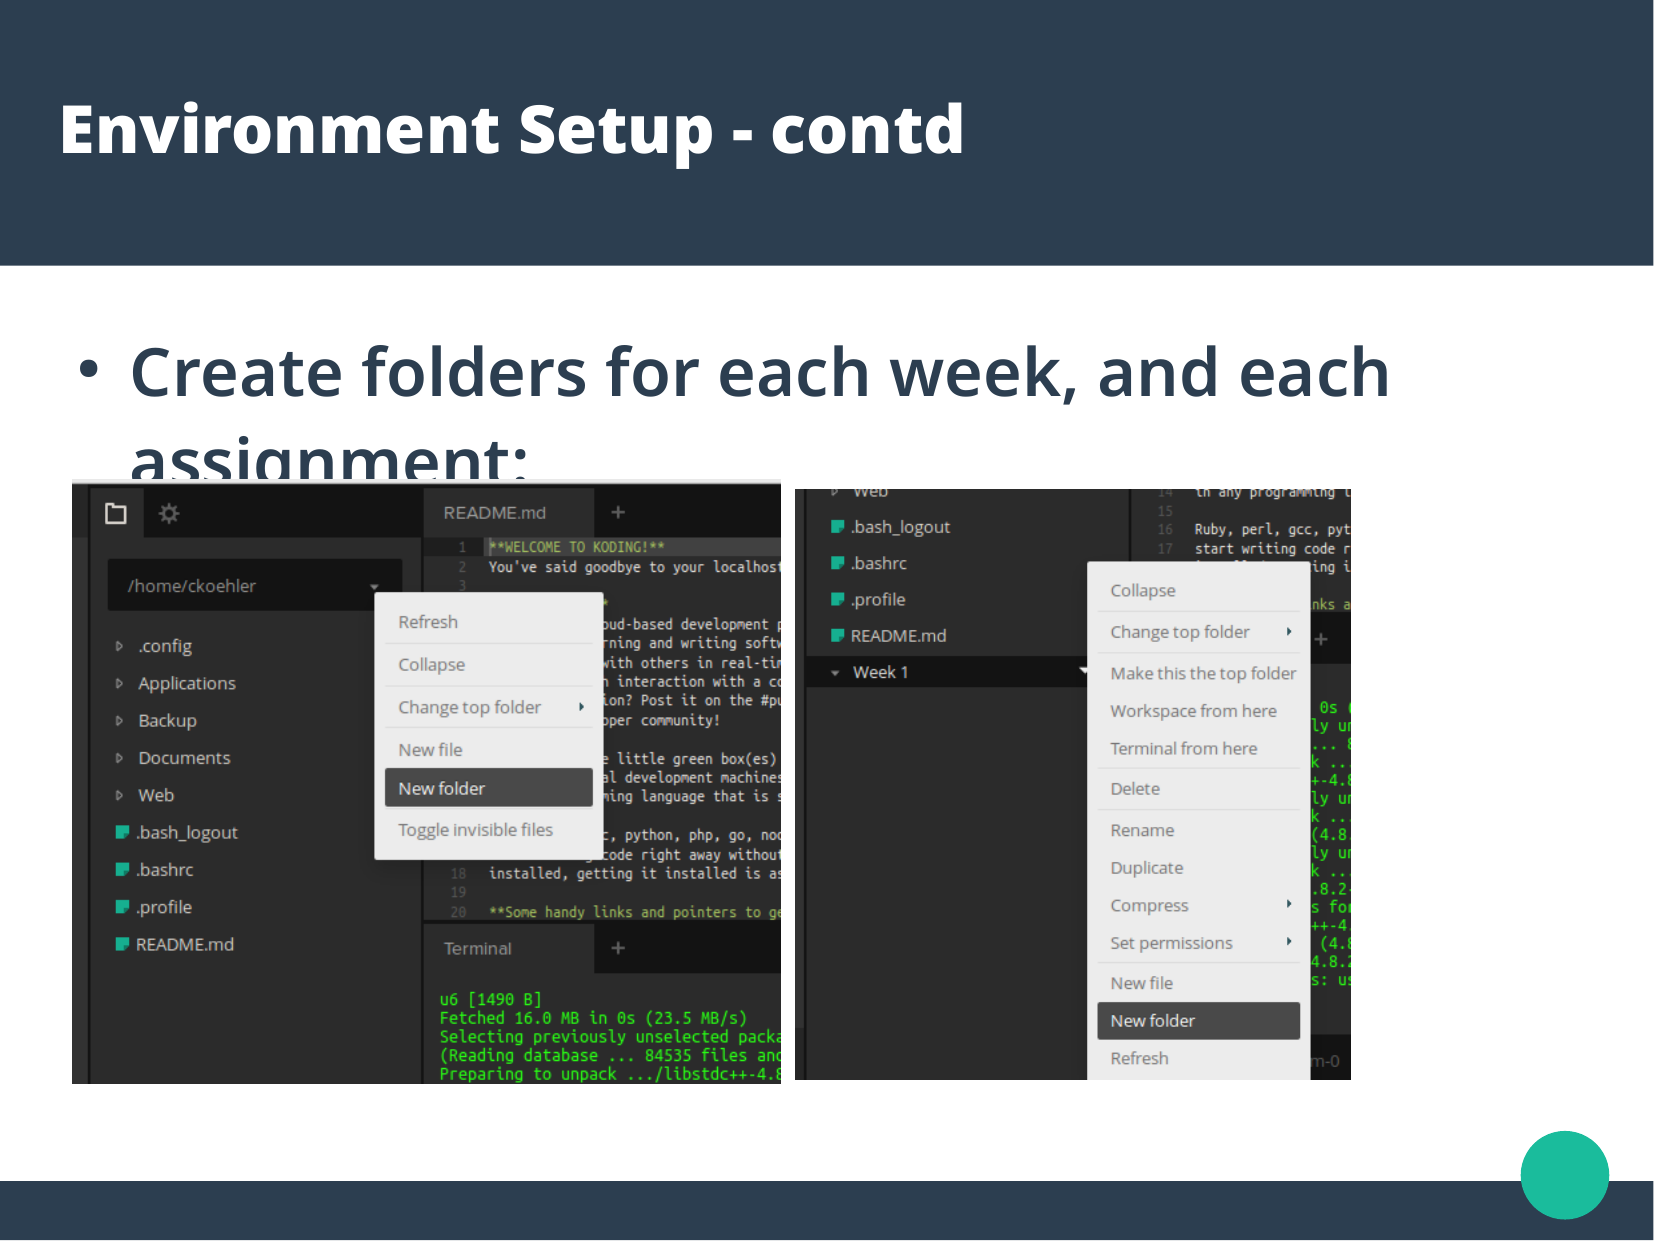

# Environment Setup - contd
Create folders for each week, and each assignment: